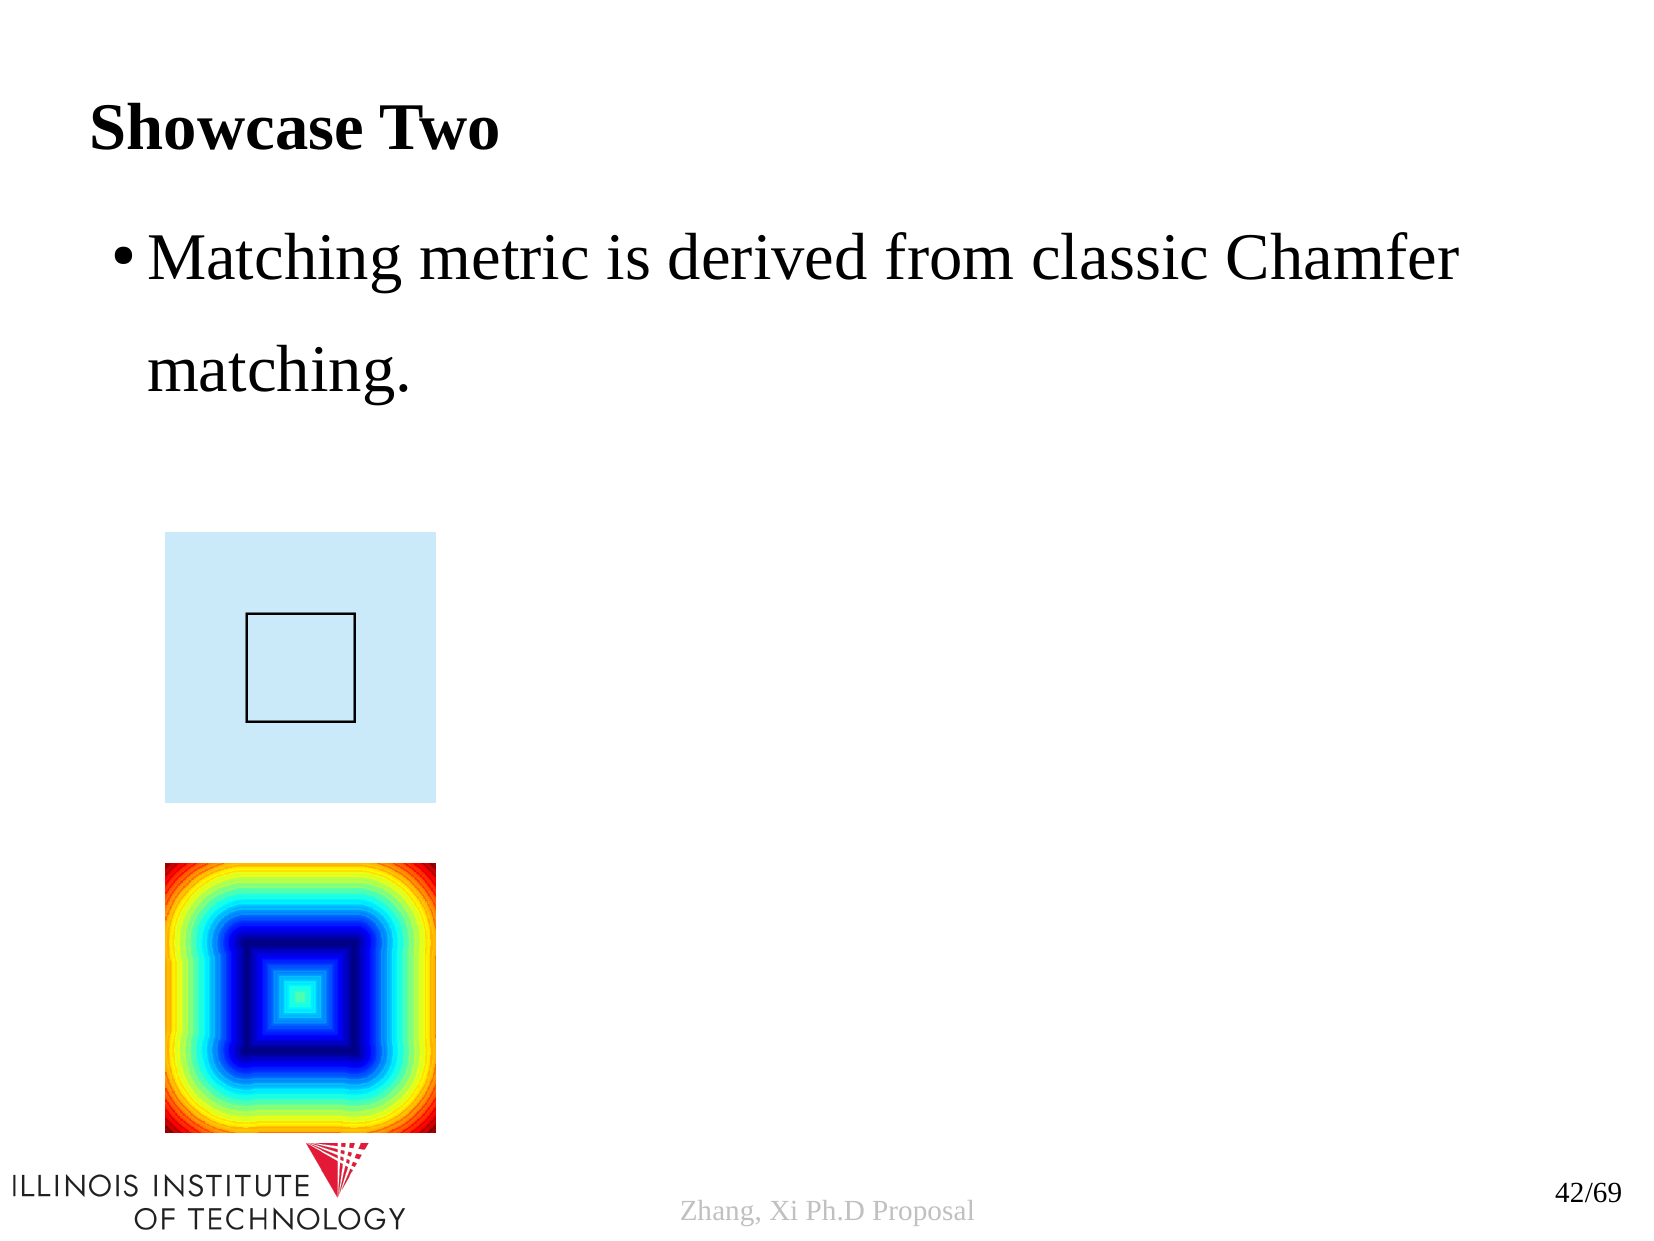

Showcase Two
Matching metric is derived from classic Chamfer matching.
42
Zhang, Xi Ph.D Proposal